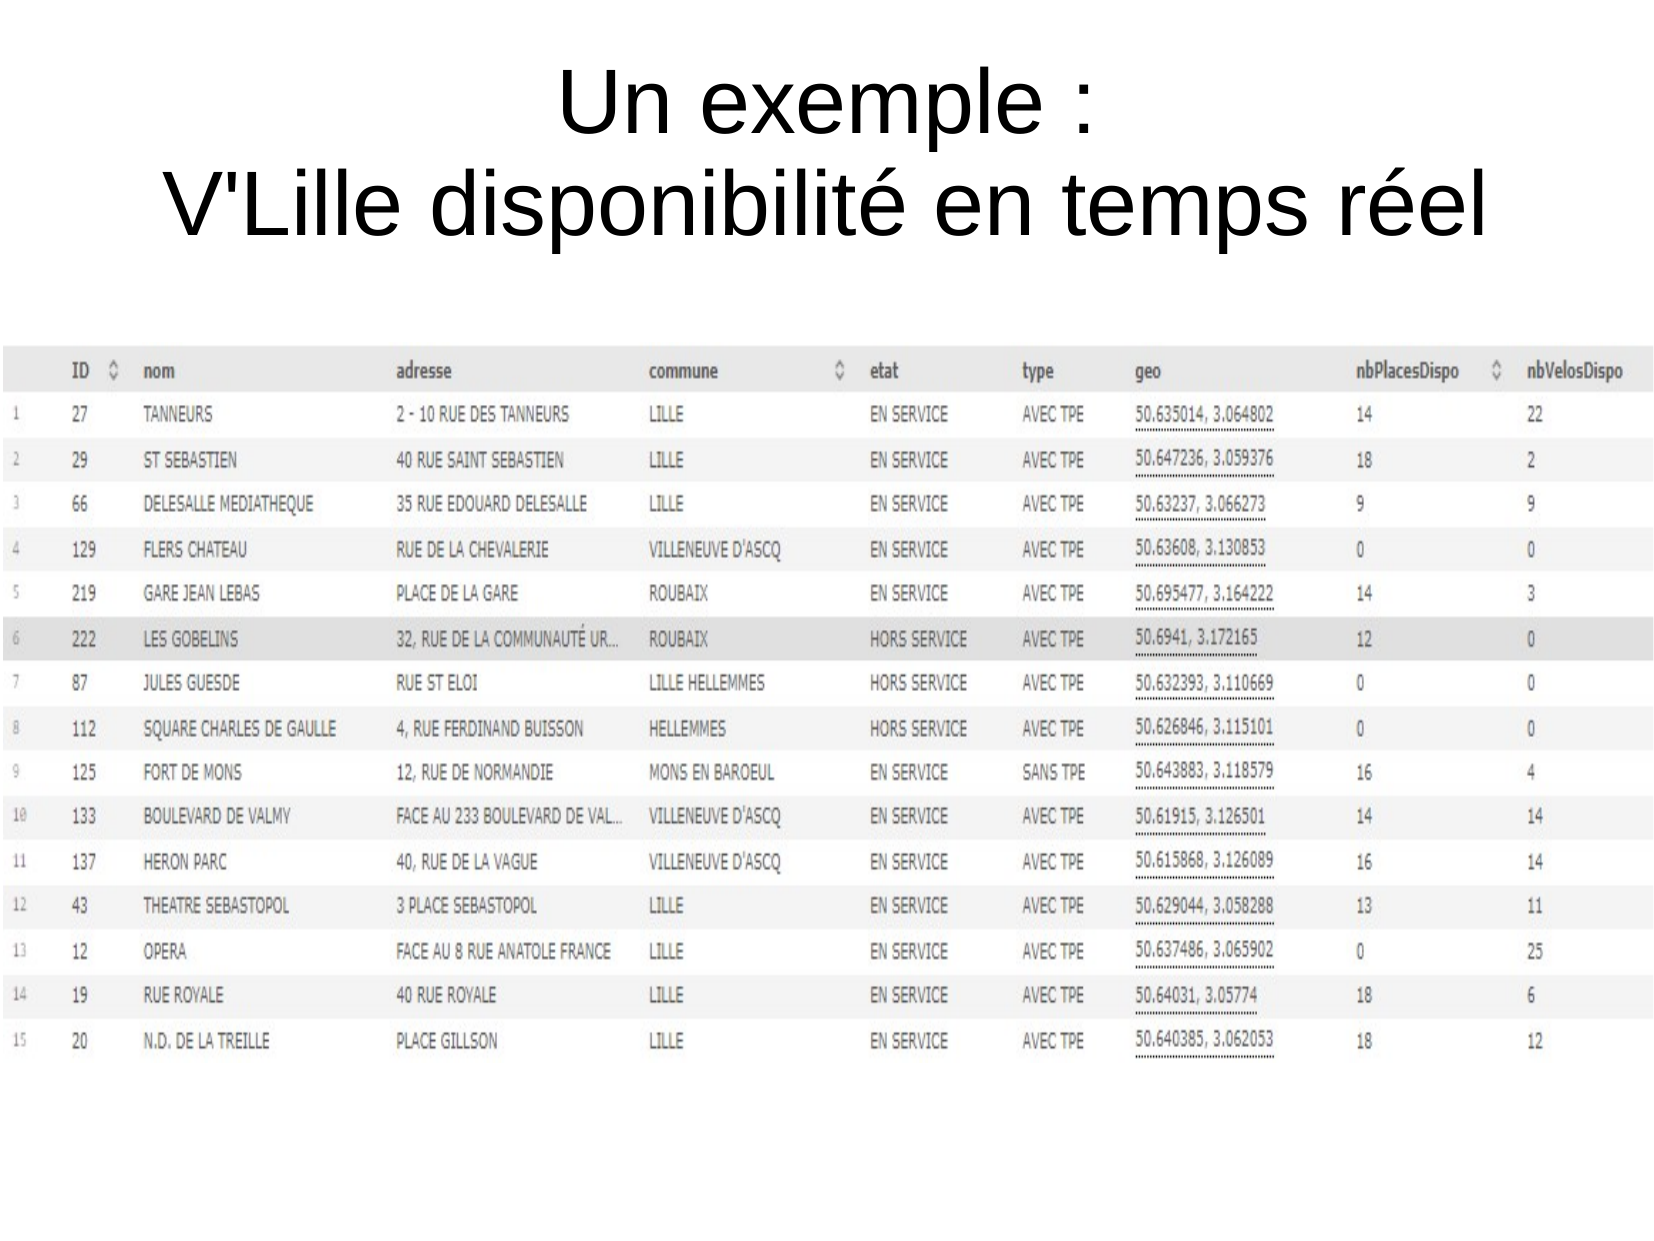

# Un exemple : V'Lille disponibilité en temps réel